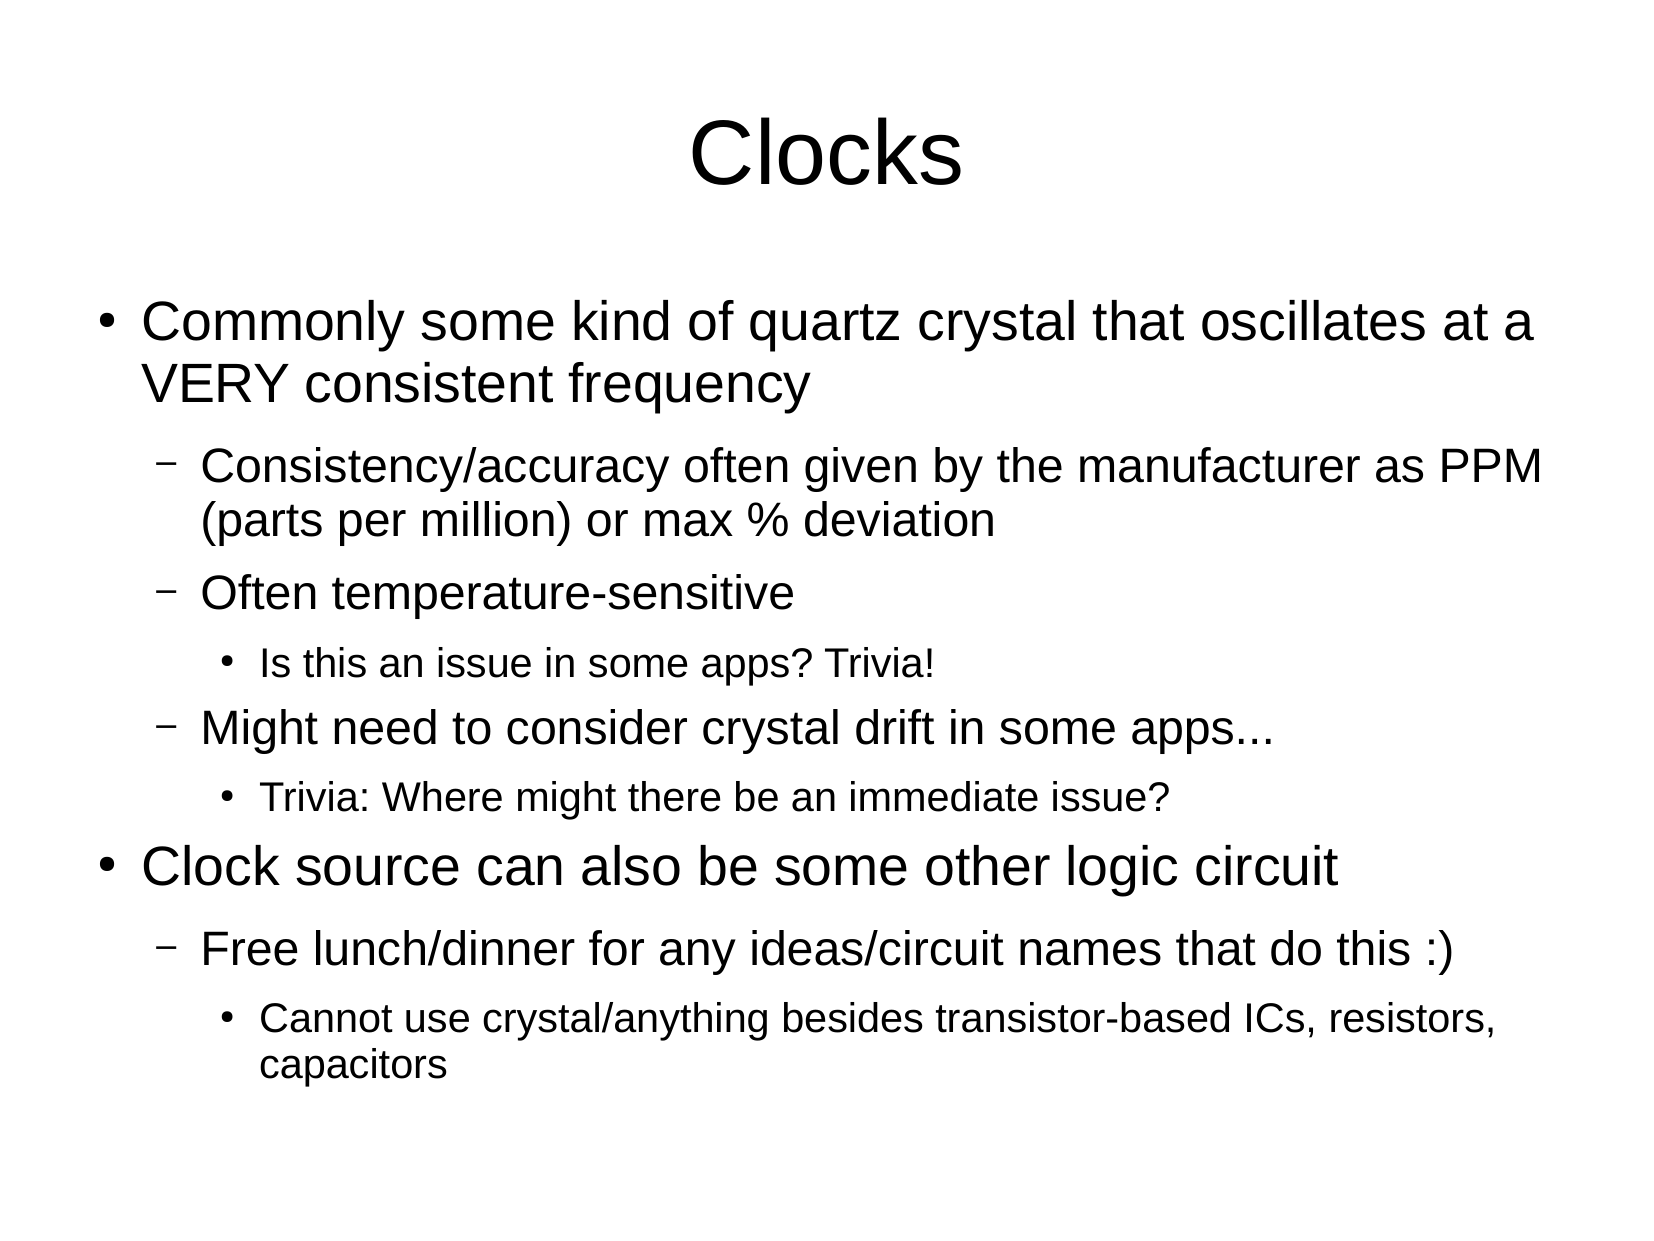

# Clocks
Commonly some kind of quartz crystal that oscillates at a VERY consistent frequency
Consistency/accuracy often given by the manufacturer as PPM (parts per million) or max % deviation
Often temperature-sensitive
Is this an issue in some apps? Trivia!
Might need to consider crystal drift in some apps...
Trivia: Where might there be an immediate issue?
Clock source can also be some other logic circuit
Free lunch/dinner for any ideas/circuit names that do this :)
Cannot use crystal/anything besides transistor-based ICs, resistors, capacitors